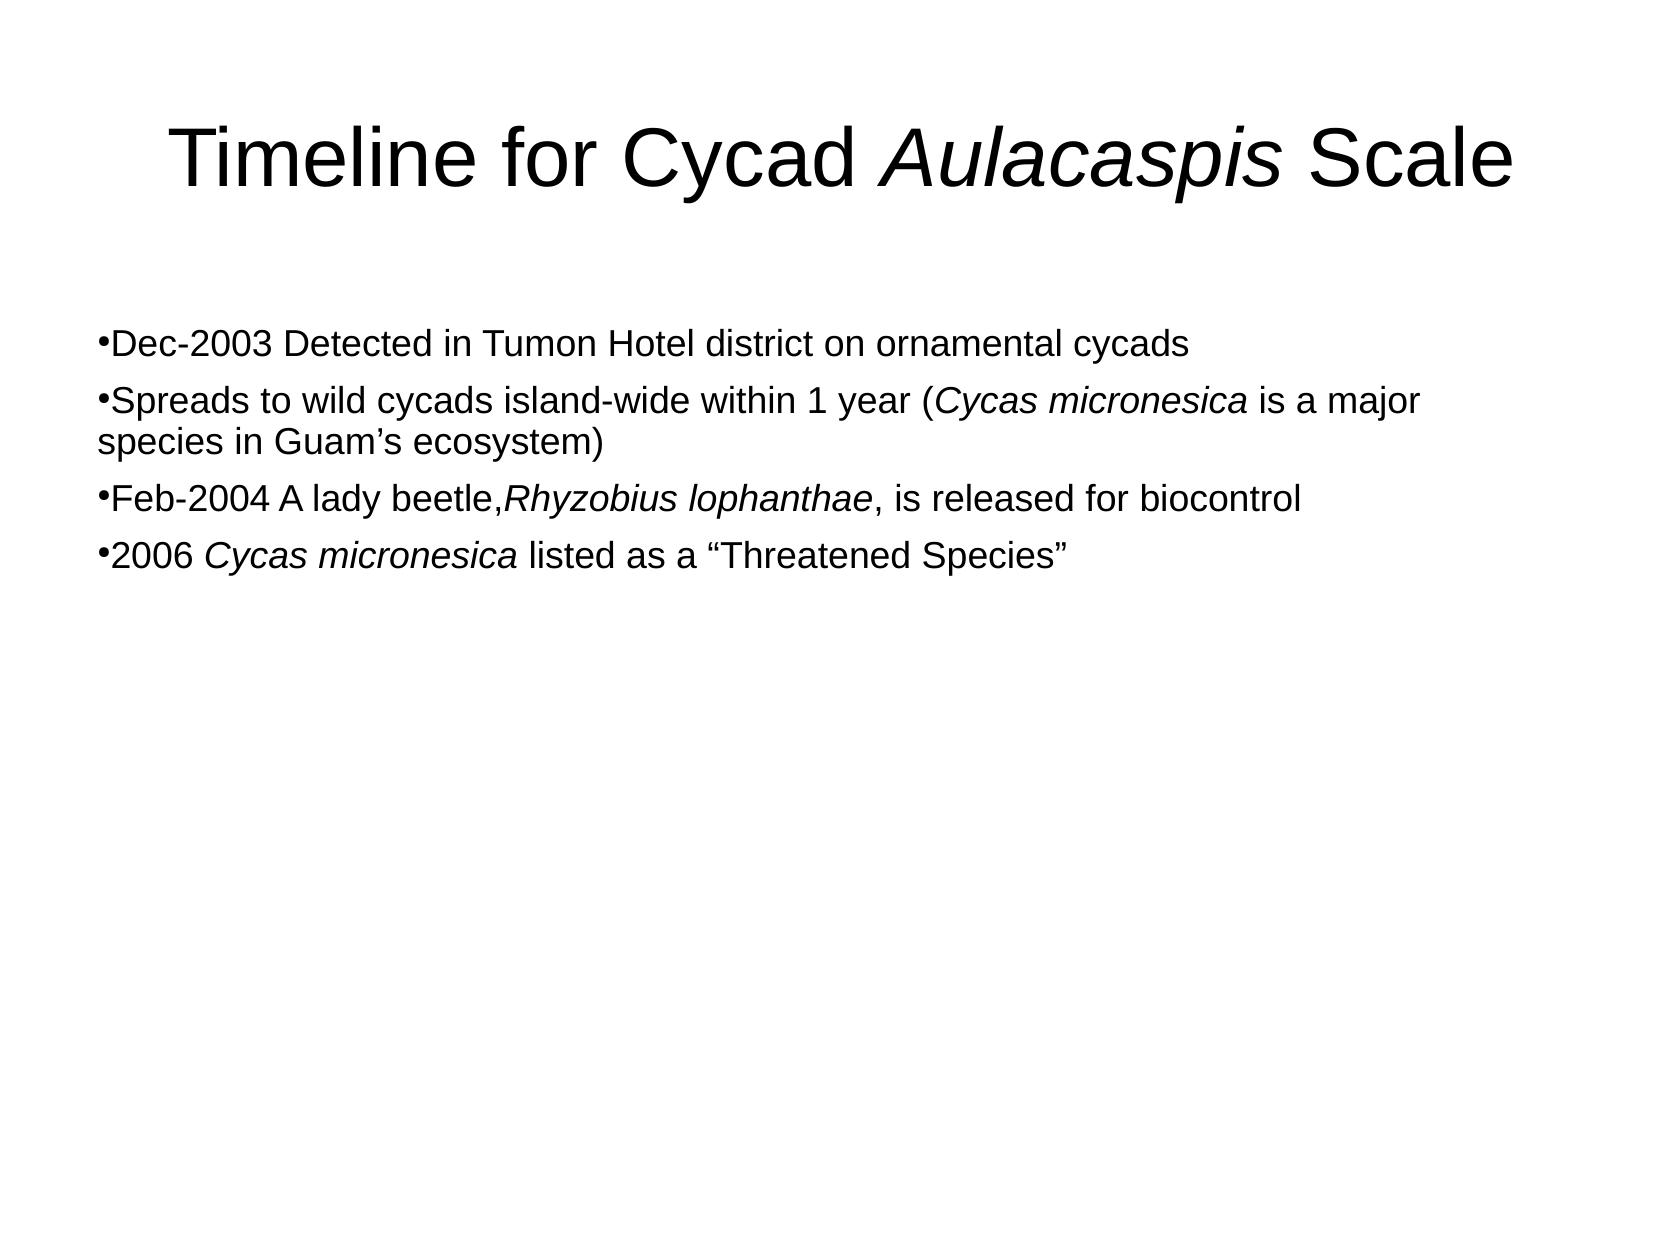

# Timeline for Cycad Aulacaspis Scale
Dec-2003 Detected in Tumon Hotel district on ornamental cycads
Spreads to wild cycads island-wide within 1 year (Cycas micronesica is a major species in Guam’s ecosystem)‏
Feb-2004 A lady beetle,Rhyzobius lophanthae, is released for biocontrol
2006 Cycas micronesica listed as a “Threatened Species”